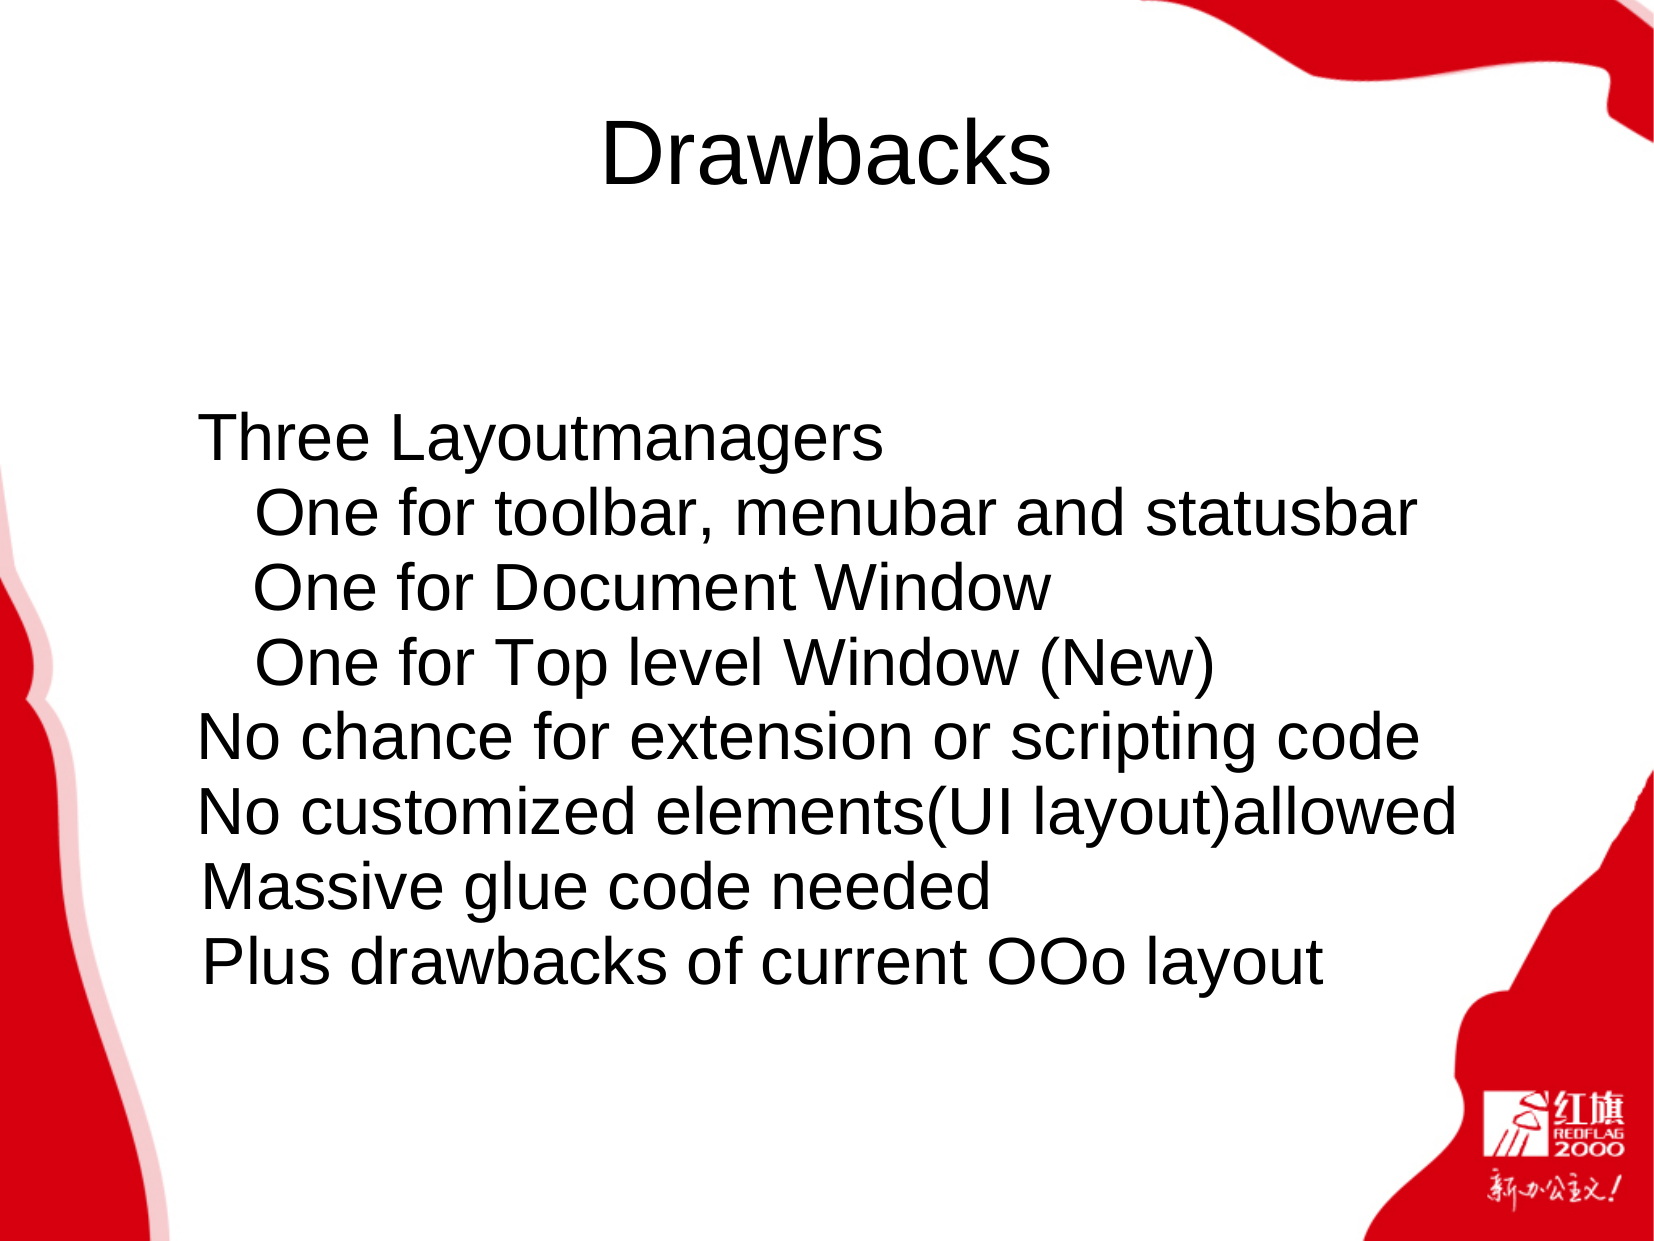

# Drawbacks
Three Layoutmanagers
One for toolbar, menubar and statusbar
One for Document Window
One for Top level Window (New)
No chance for extension or scripting code
No customized elements(UI layout)allowed
Massive glue code needed
Plus drawbacks of current OOo layout